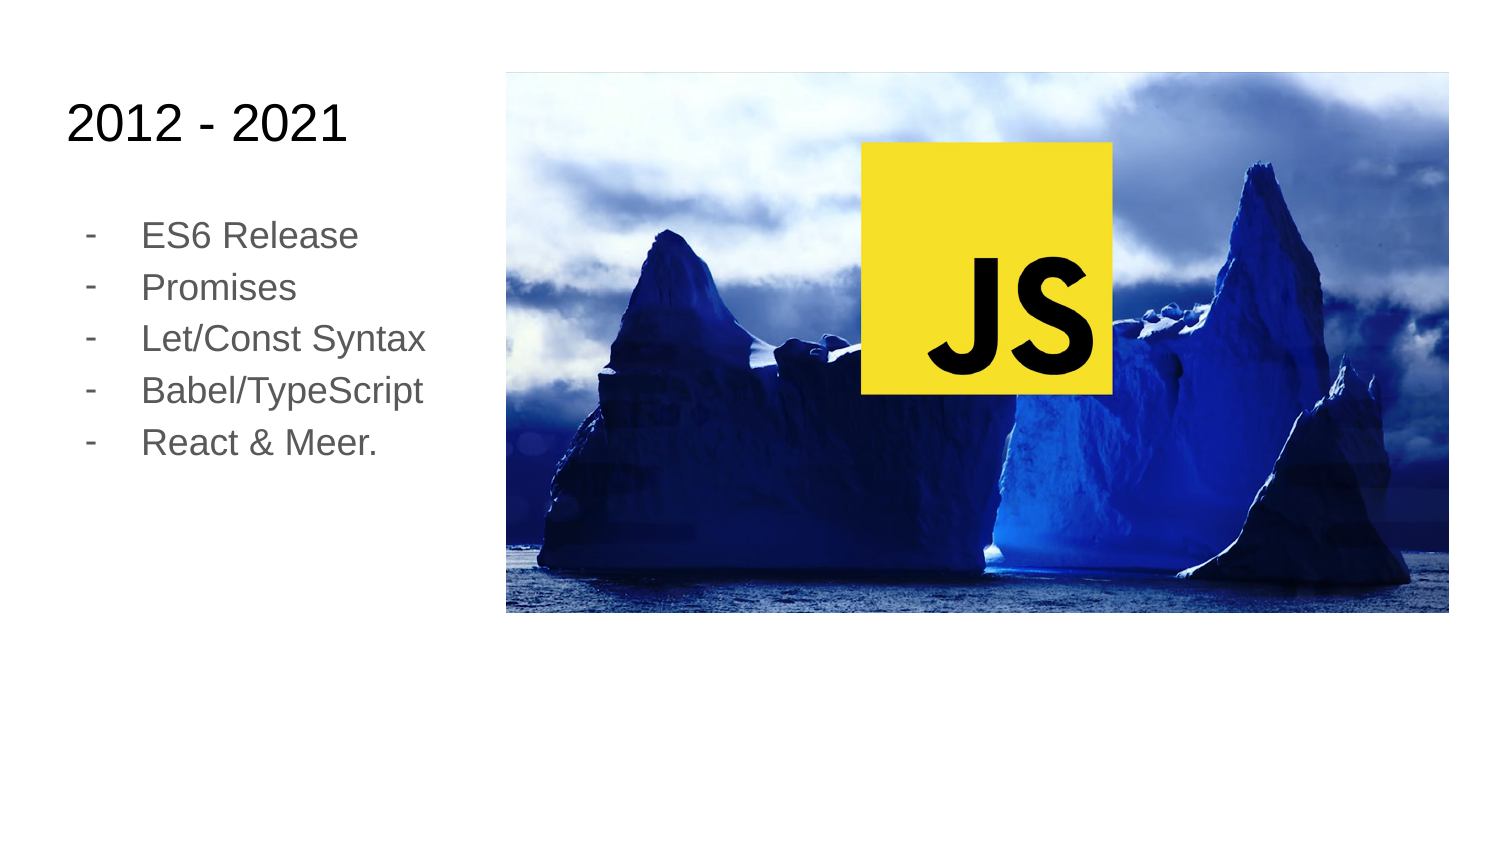

# 2012 - 2021
ES6 Release
Promises
Let/Const Syntax
Babel/TypeScript
React & Meer.